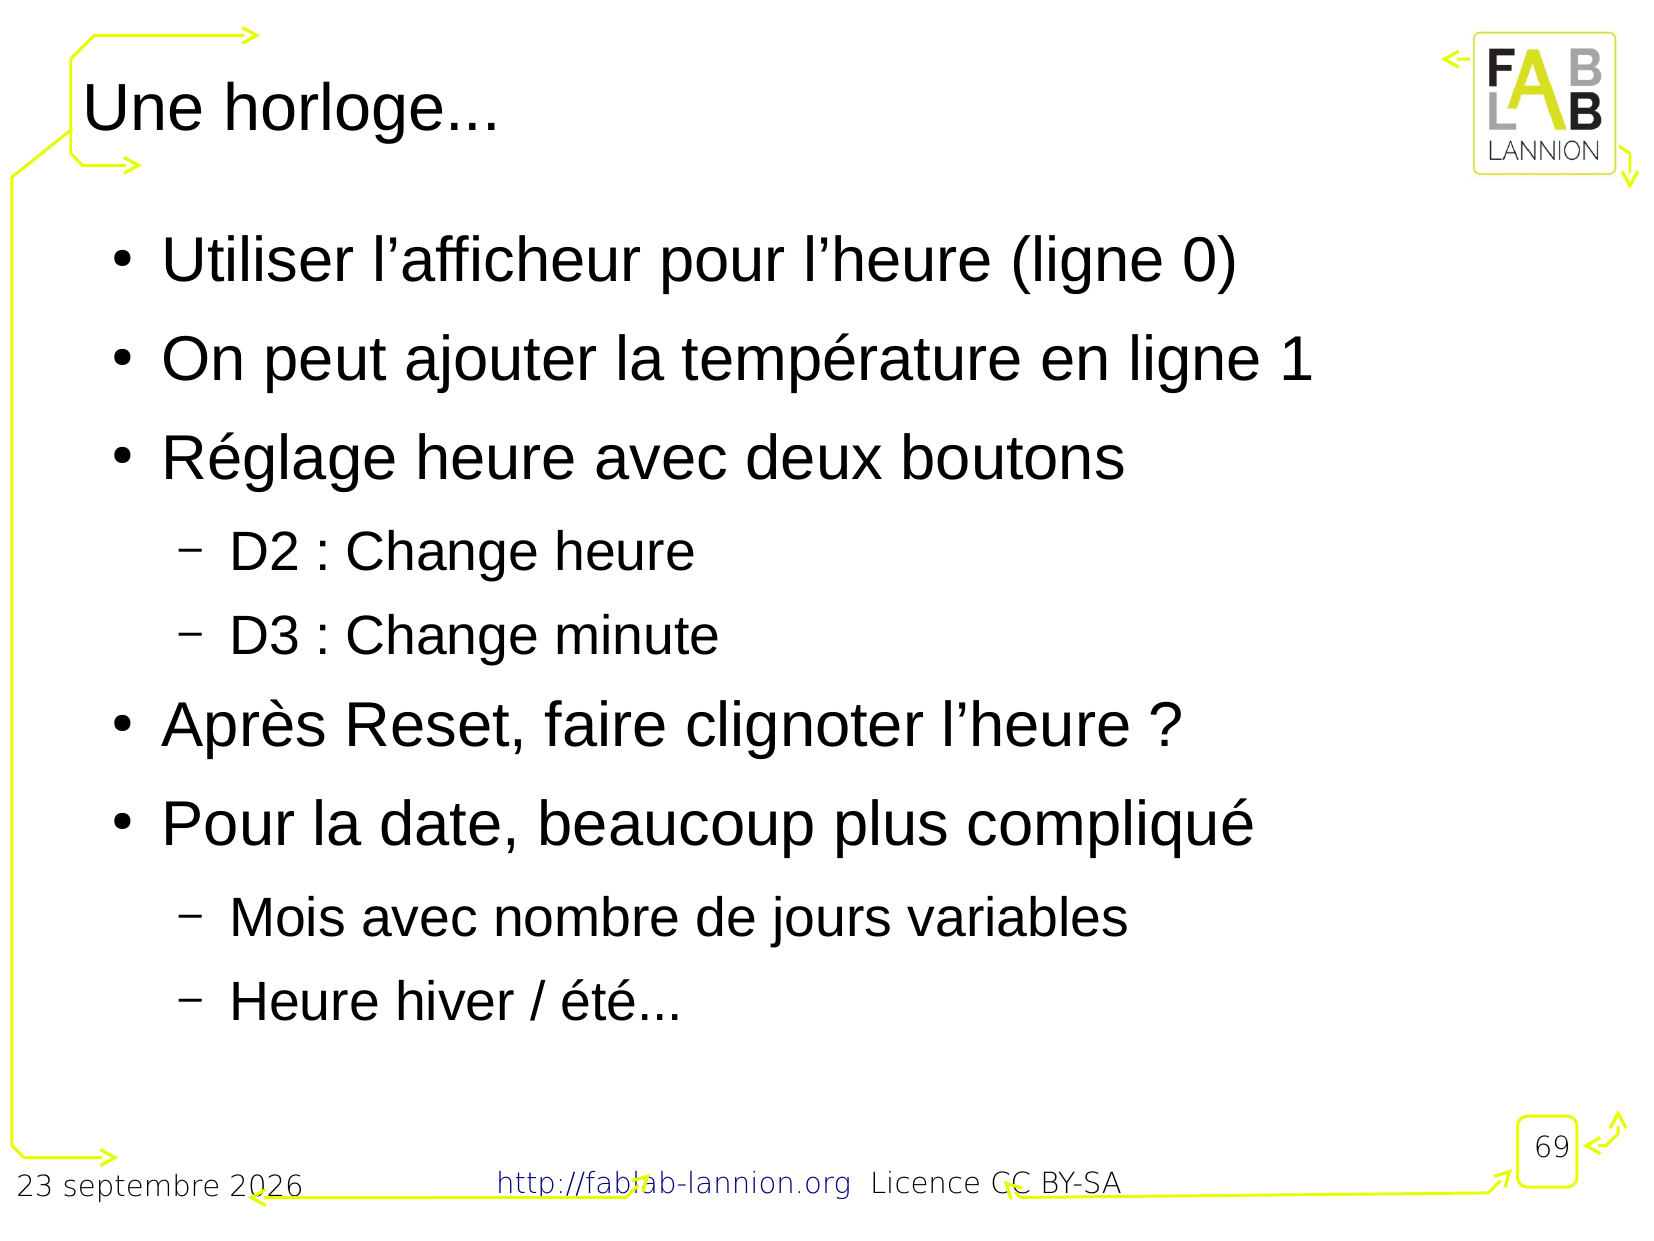

# Une horloge...
Utiliser l’afficheur pour l’heure (ligne 0)
On peut ajouter la température en ligne 1
Réglage heure avec deux boutons
D2 : Change heure
D3 : Change minute
Après Reset, faire clignoter l’heure ?
Pour la date, beaucoup plus compliqué
Mois avec nombre de jours variables
Heure hiver / été...
69